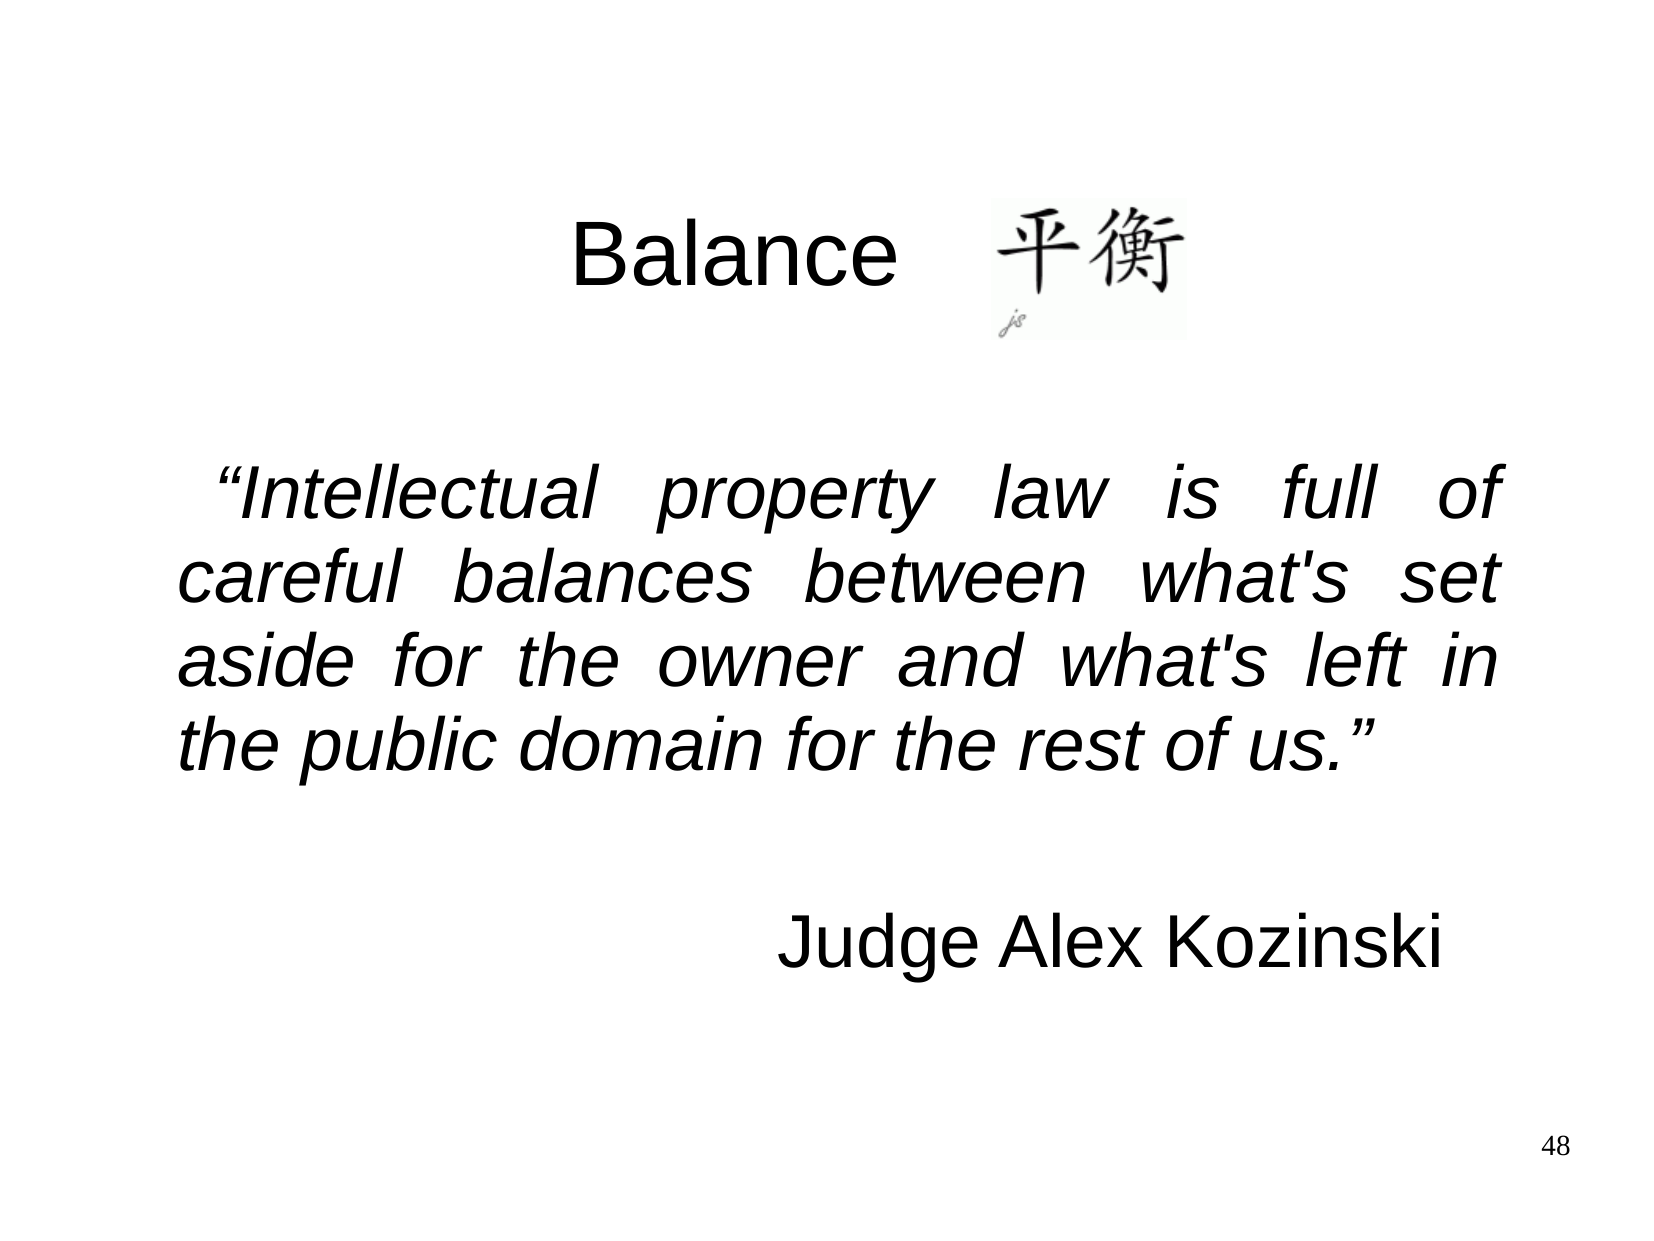

# Balance
“Intellectual property law is full of careful balances between what's set aside for the owner and what's left in the public domain for the rest of us.”
								Judge Alex Kozinski
48